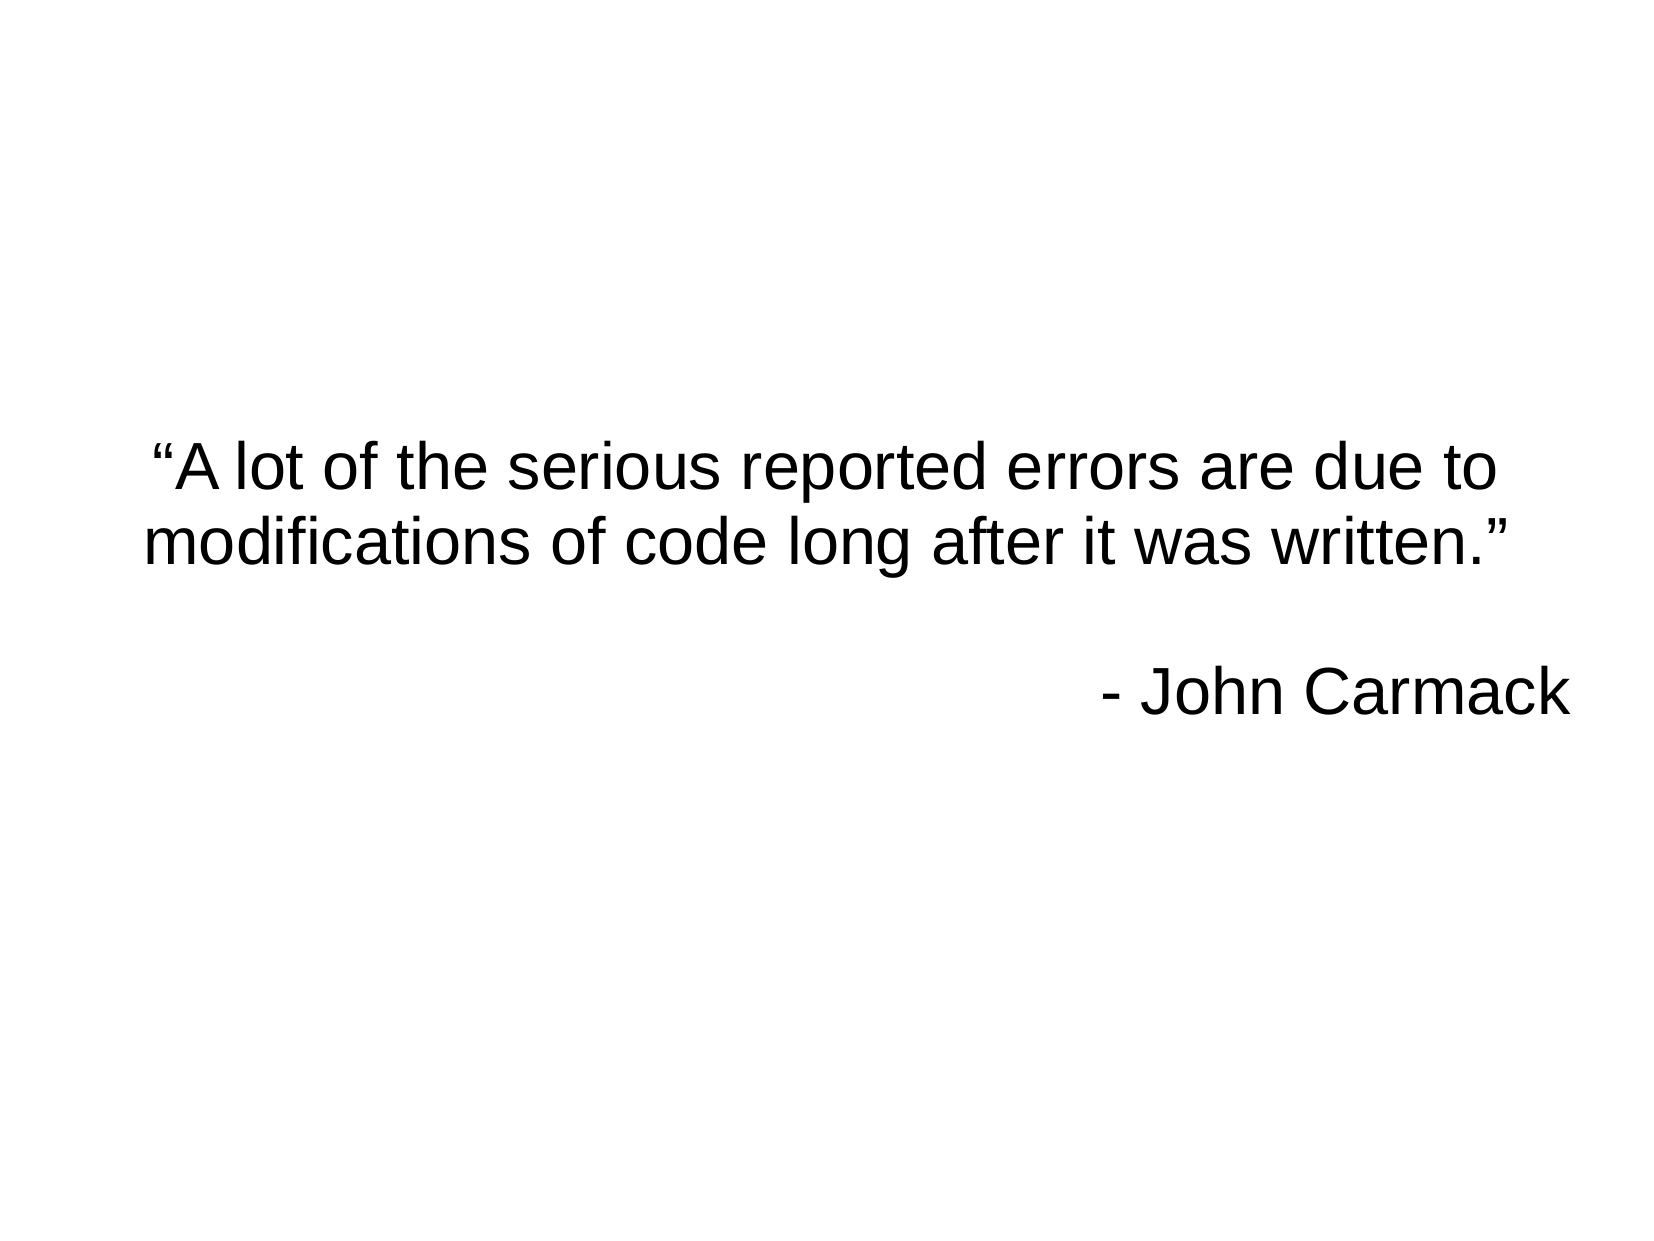

# “A lot of the serious reported errors are due to modifications of code long after it was written.”
- John Carmack